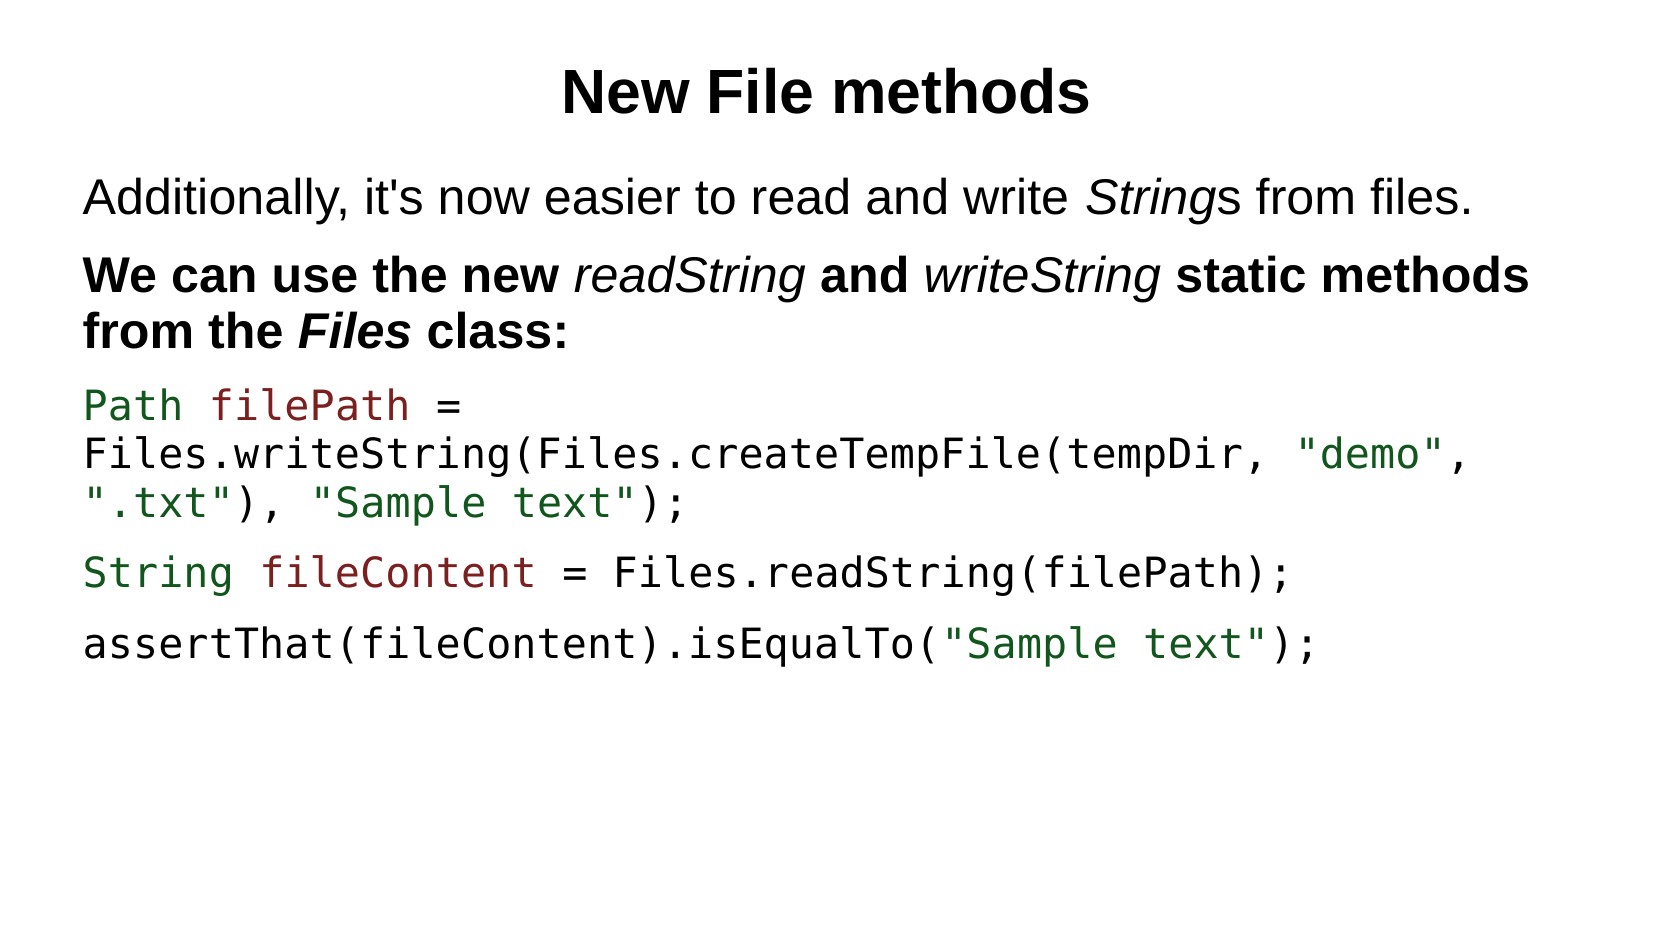

# New File methods
Additionally, it's now easier to read and write Strings from files.
We can use the new readString and writeString static methods from the Files class:
Path filePath = Files.writeString(Files.createTempFile(tempDir, "demo", ".txt"), "Sample text");
String fileContent = Files.readString(filePath);
assertThat(fileContent).isEqualTo("Sample text");